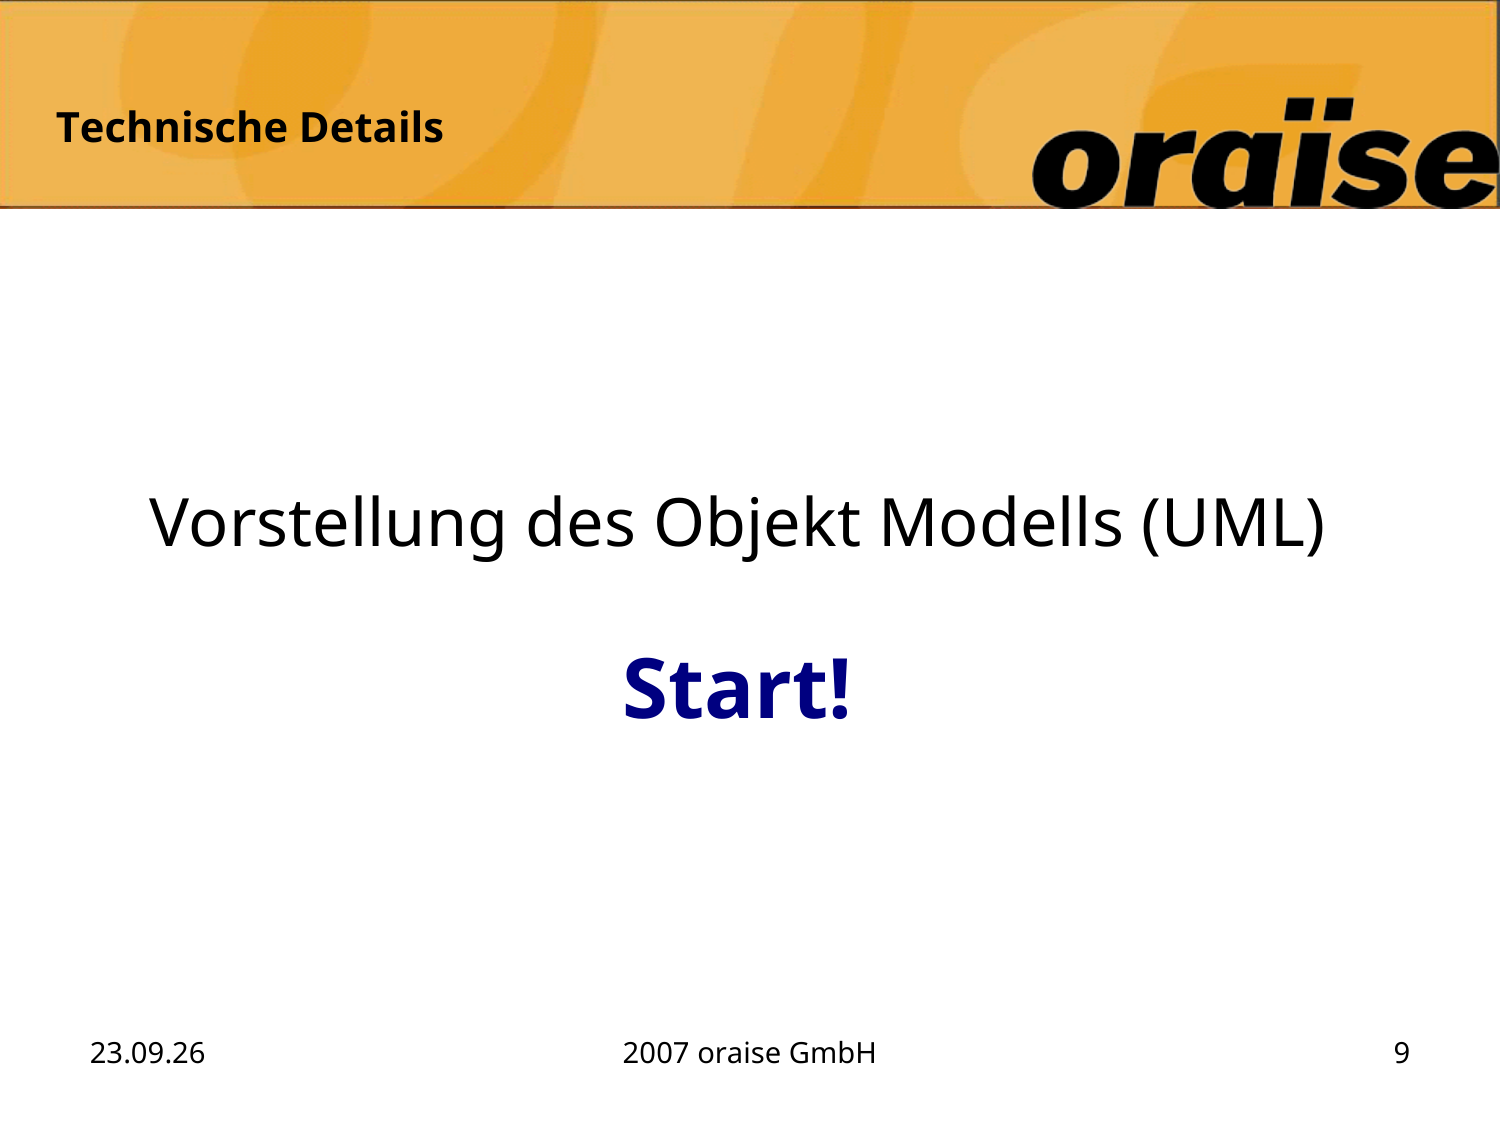

Technische Details
Vorstellung des Objekt Modells (UML)
Start!
2007 oraise GmbH
9